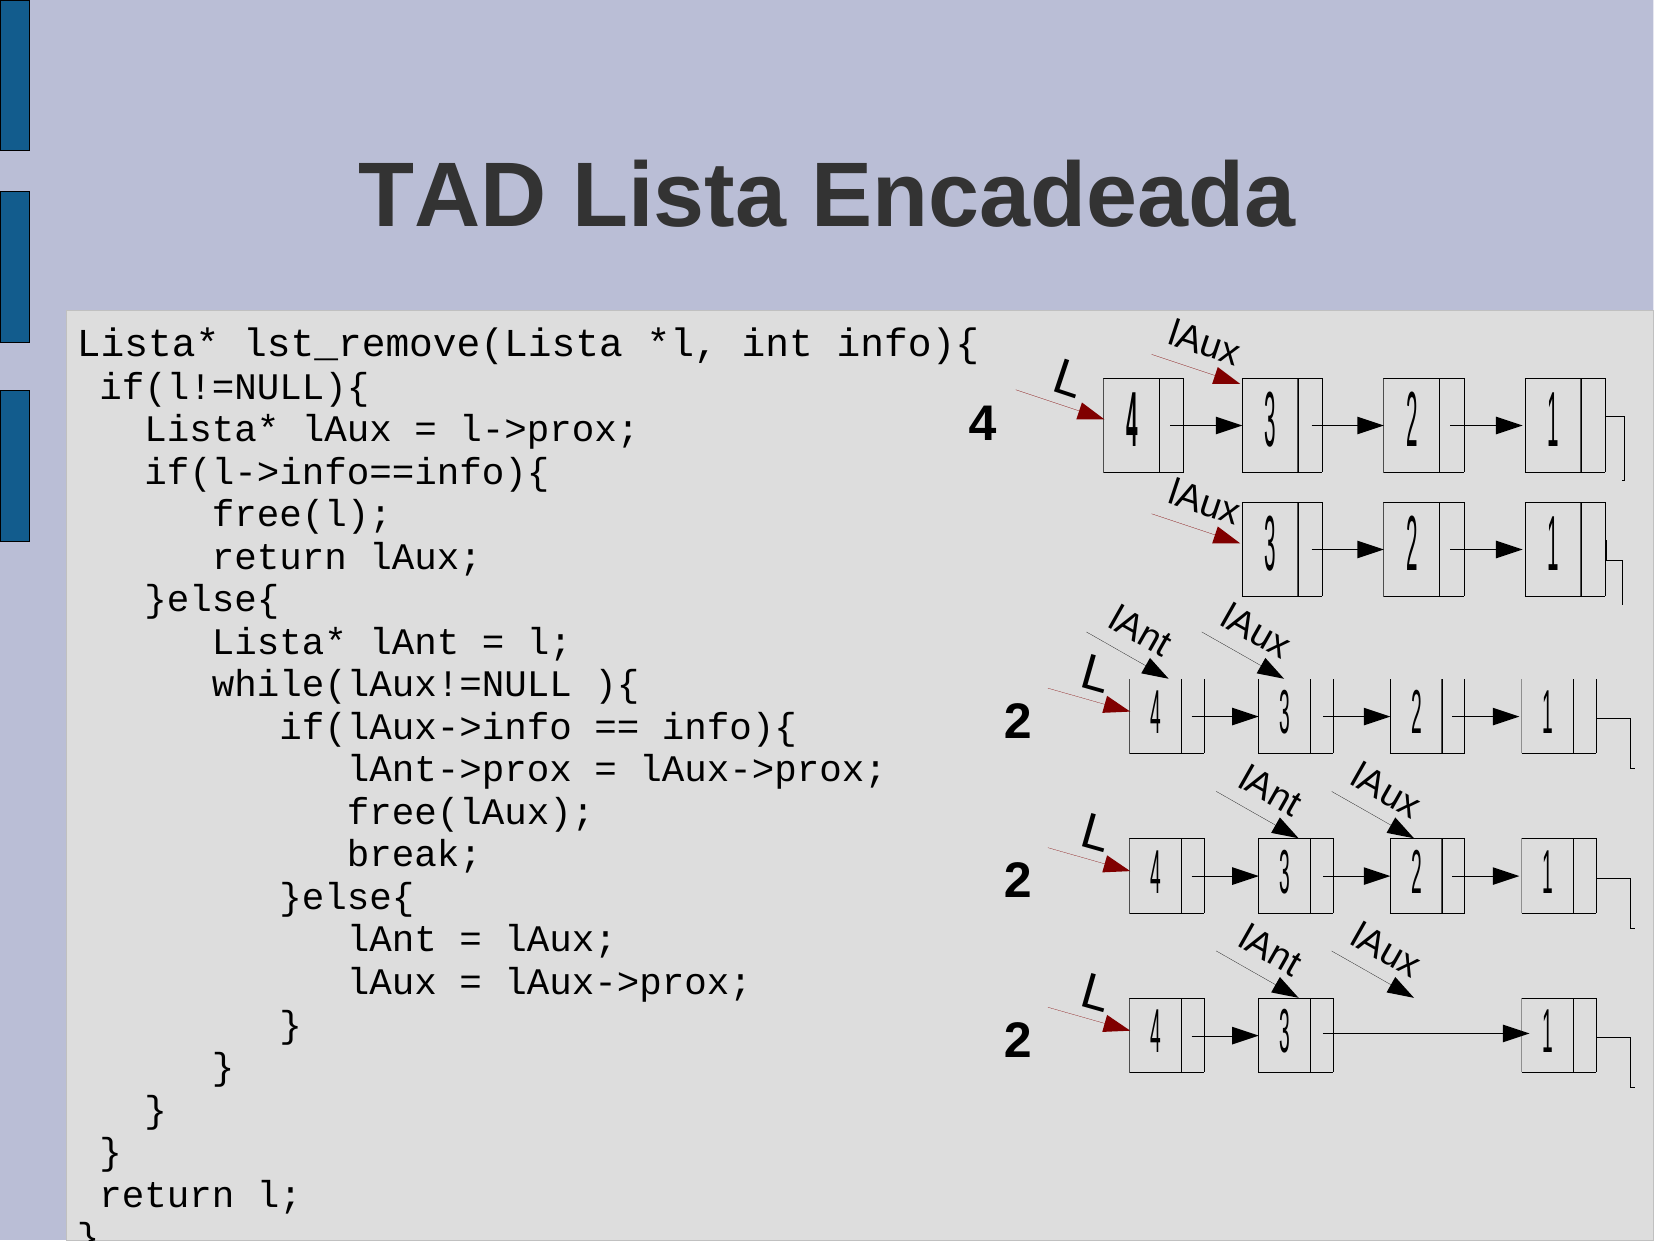

# TAD Lista Encadeada
Lista* lst_remove(Lista *l, int info){
 if(l!=NULL){
 Lista* lAux = l->prox;
 if(l->info==info){
 free(l);
 return lAux;
 }else{
 Lista* lAnt = l;
 while(lAux!=NULL ){
 if(lAux->info == info){
 lAnt->prox = lAux->prox;
 free(lAux);
 break;
 }else{
 lAnt = lAux;
 lAux = lAux->prox;
 }
 }
 }
 }
 return l;
}
lAux
L
4
lAux
lAnt
lAux
L
2
lAnt
lAux
L
2
lAnt
lAux
L
2